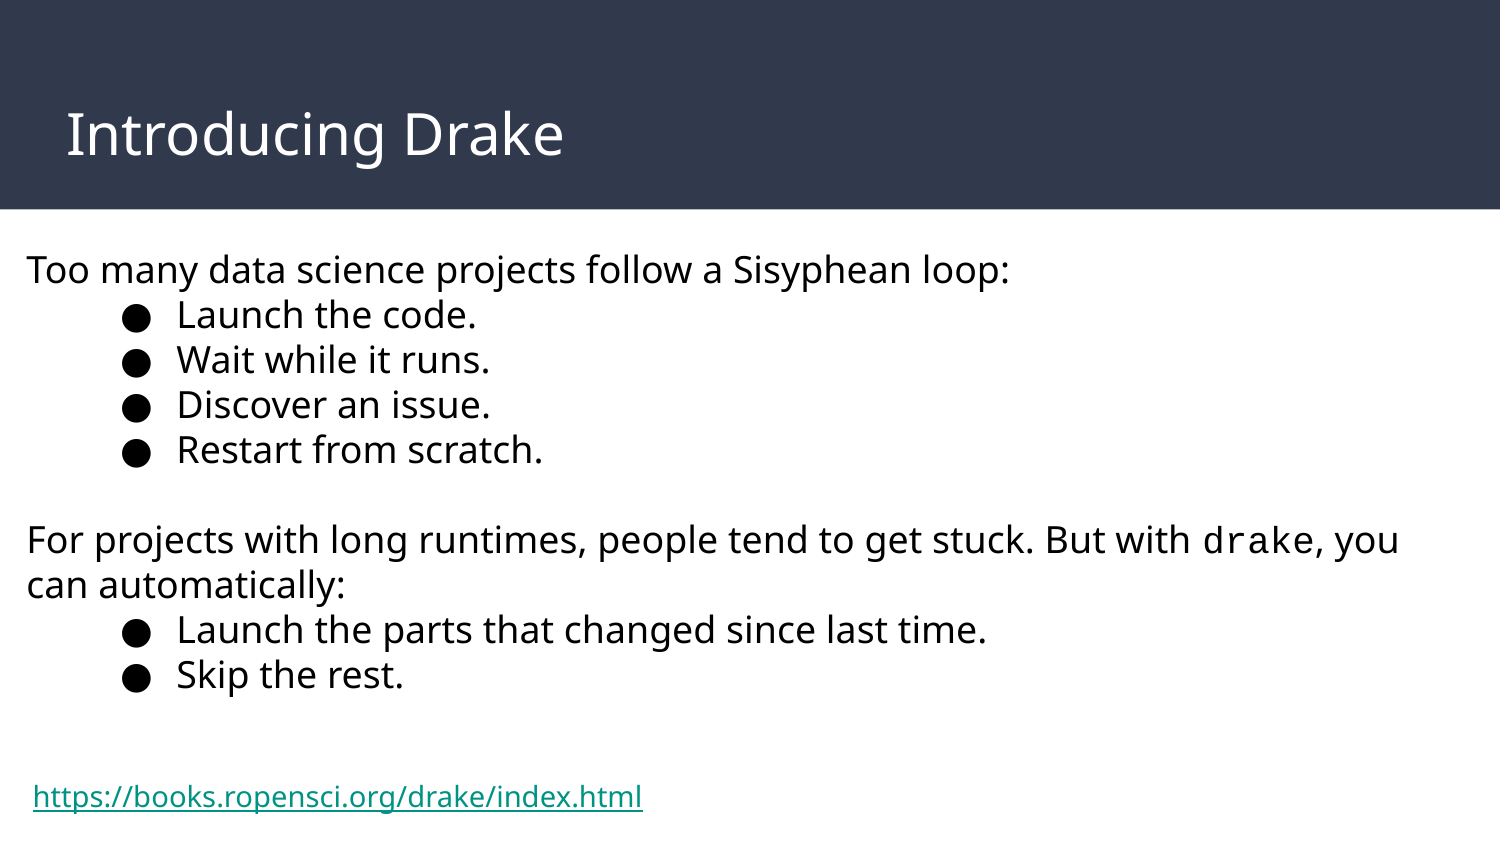

# Introducing Drake
Too many data science projects follow a Sisyphean loop:
Launch the code.
Wait while it runs.
Discover an issue.
Restart from scratch.
For projects with long runtimes, people tend to get stuck. But with drake, you can automatically:
Launch the parts that changed since last time.
Skip the rest.
https://books.ropensci.org/drake/index.html